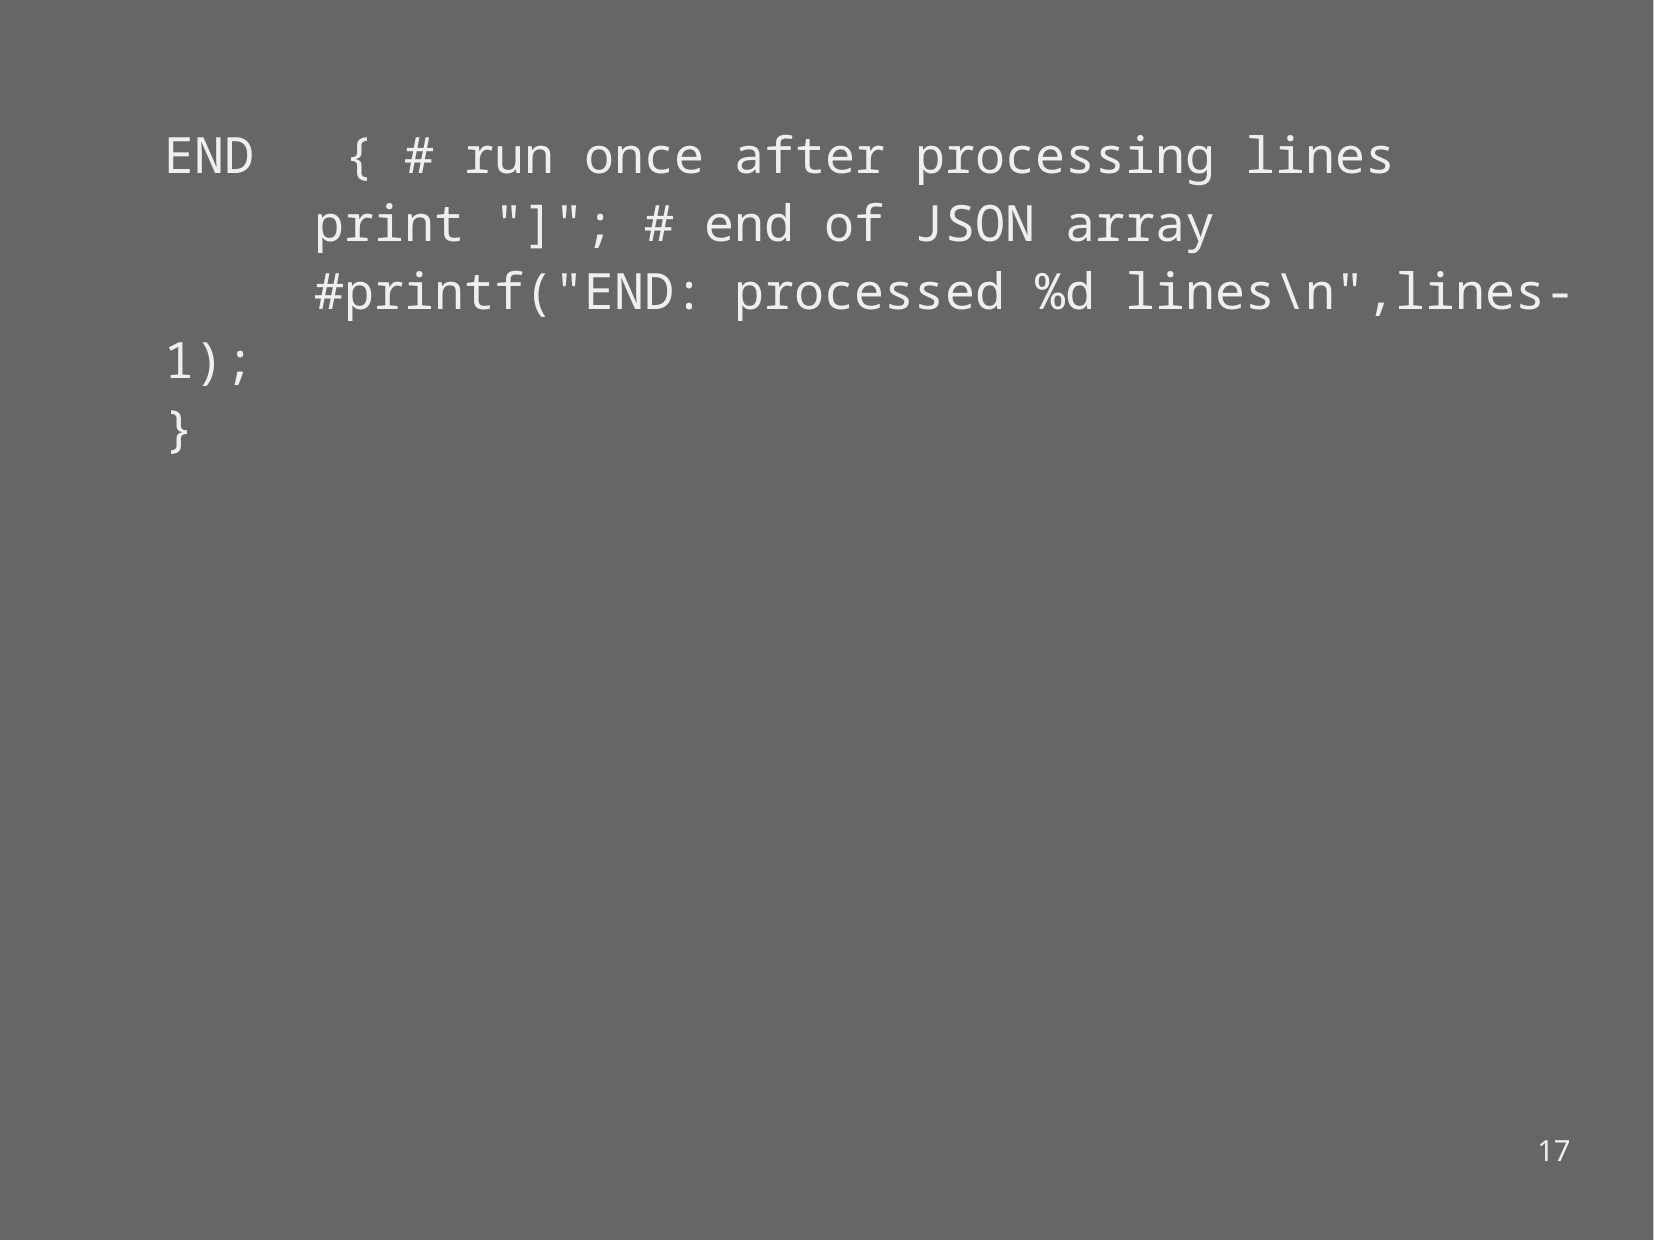

END { # run once after processing lines
		print "]"; # end of JSON array
		#printf("END: processed %d lines\n",lines-1);
}
17